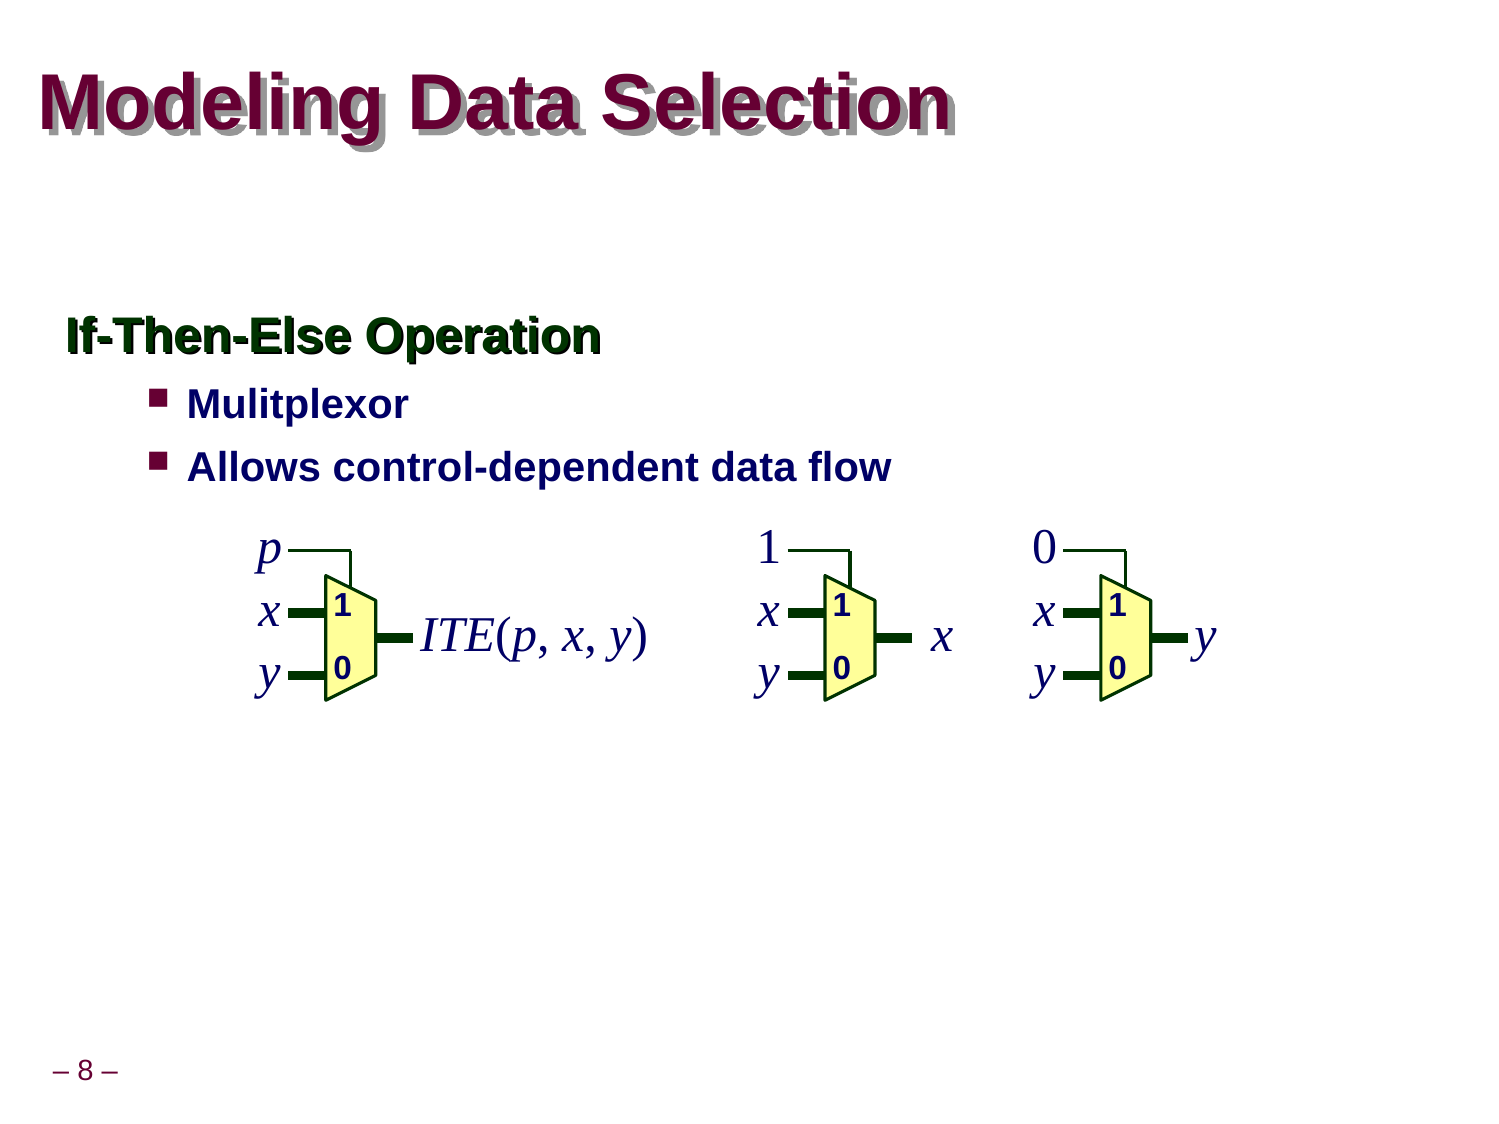

# Modeling Data Selection
If-Then-Else Operation
Mulitplexor
Allows control-dependent data flow
p
x
1
0
ITE(p, x, y)
y
1
x
1
0
x
y
0
x
1
0
y
y